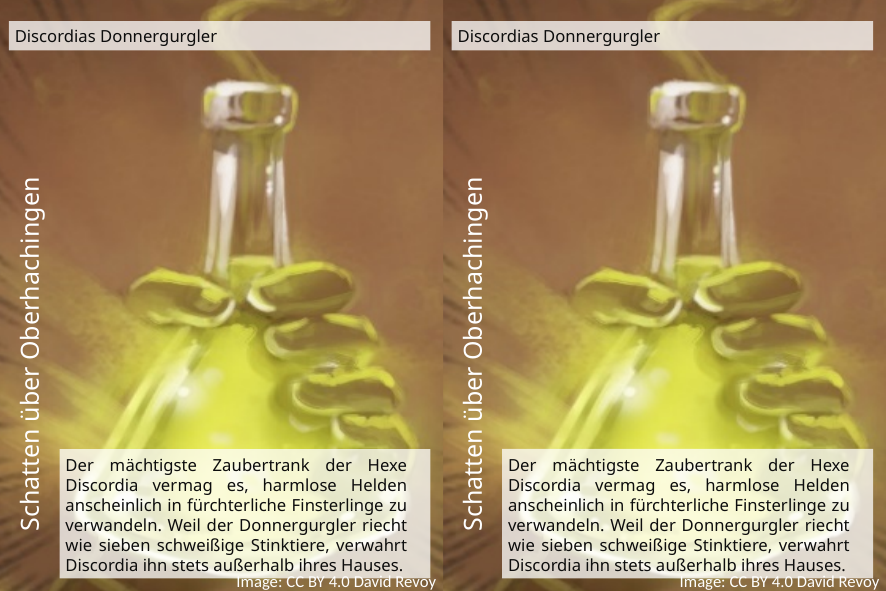

Discordias Donnergurgler
Discordias Donnergurgler
Schatten über Oberhachingen
Schatten über Oberhachingen
Der mächtigste Zaubertrank der Hexe Discordia vermag es, harmlose Helden anscheinlich in fürchterliche Finsterlinge zu verwandeln. Weil der Donnergurgler riecht wie sieben schweißige Stinktiere, verwahrt Discordia ihn stets außerhalb ihres Hauses.
Der mächtigste Zaubertrank der Hexe Discordia vermag es, harmlose Helden anscheinlich in fürchterliche Finsterlinge zu verwandeln. Weil der Donnergurgler riecht wie sieben schweißige Stinktiere, verwahrt Discordia ihn stets außerhalb ihres Hauses.
Image: CC BY 4.0 David Revoy
Image: CC BY 4.0 David Revoy